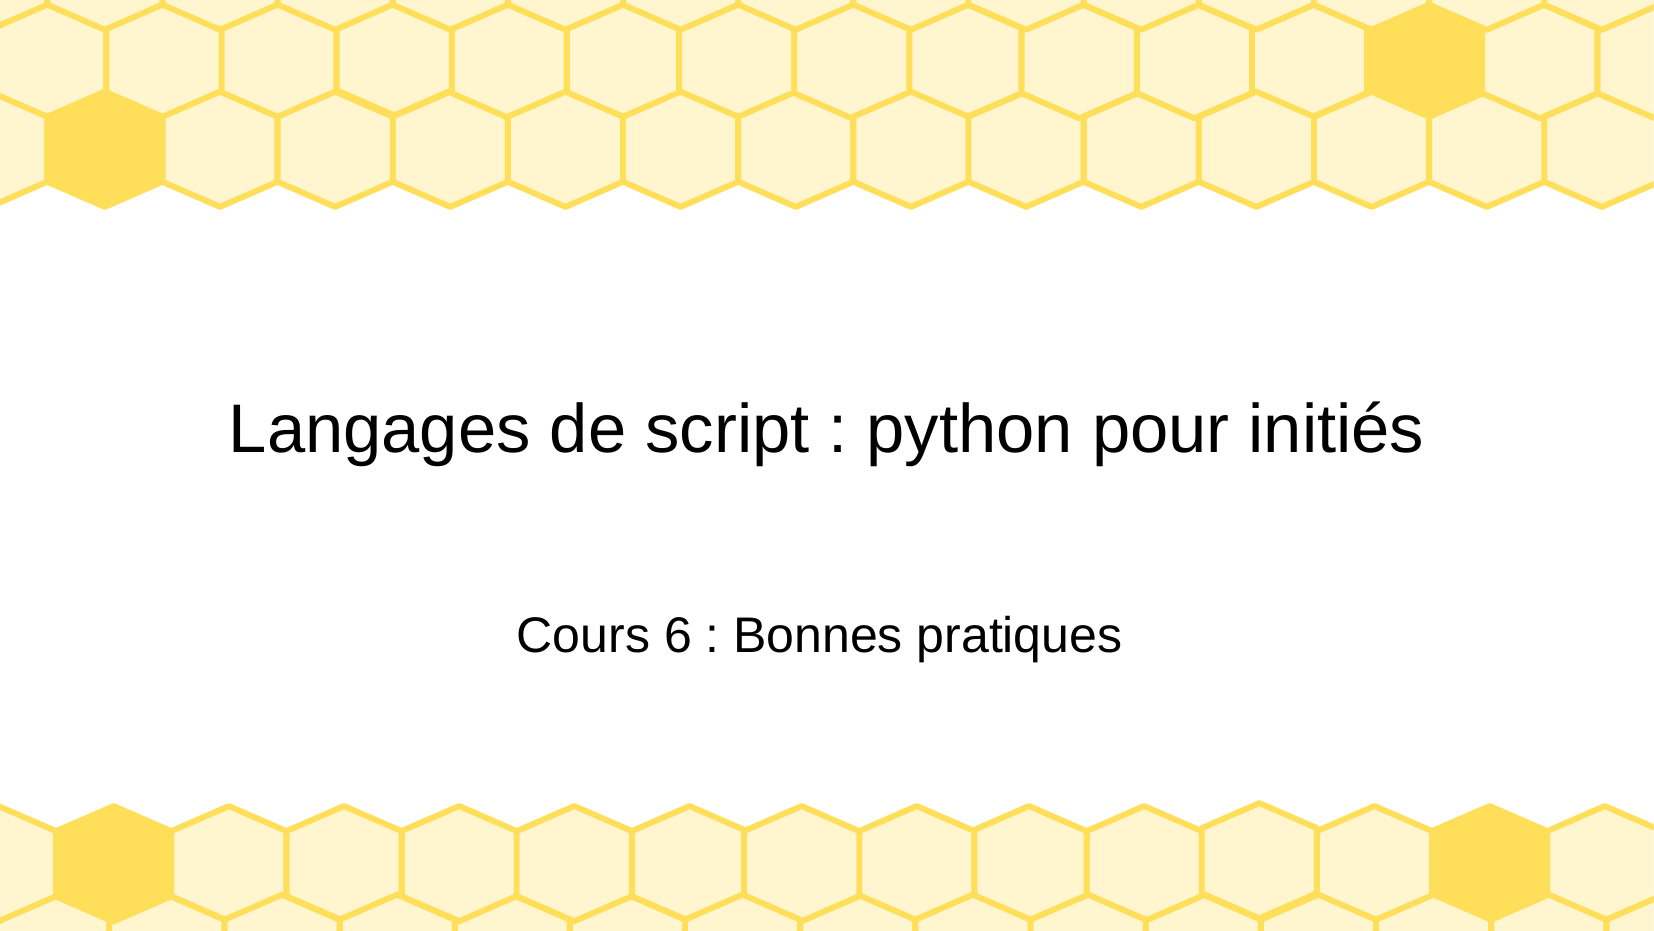

# Langages de script : python pour initiés
Cours 6 : Bonnes pratiques